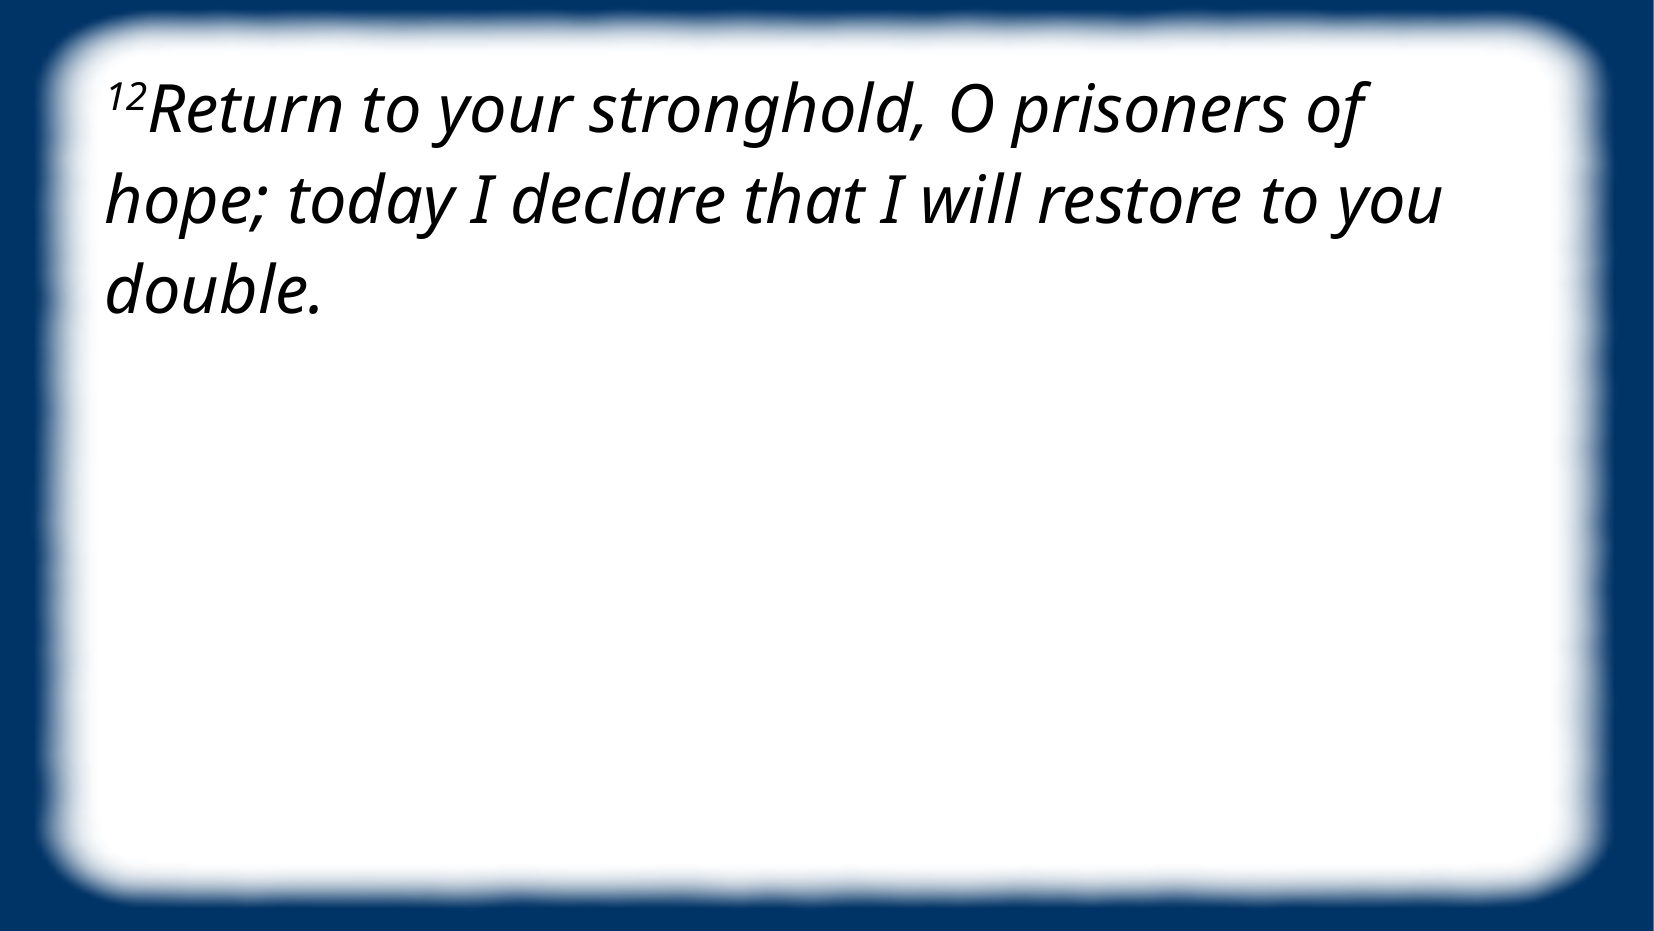

12Return to your stronghold, O prisoners of hope; today I declare that I will restore to you double.